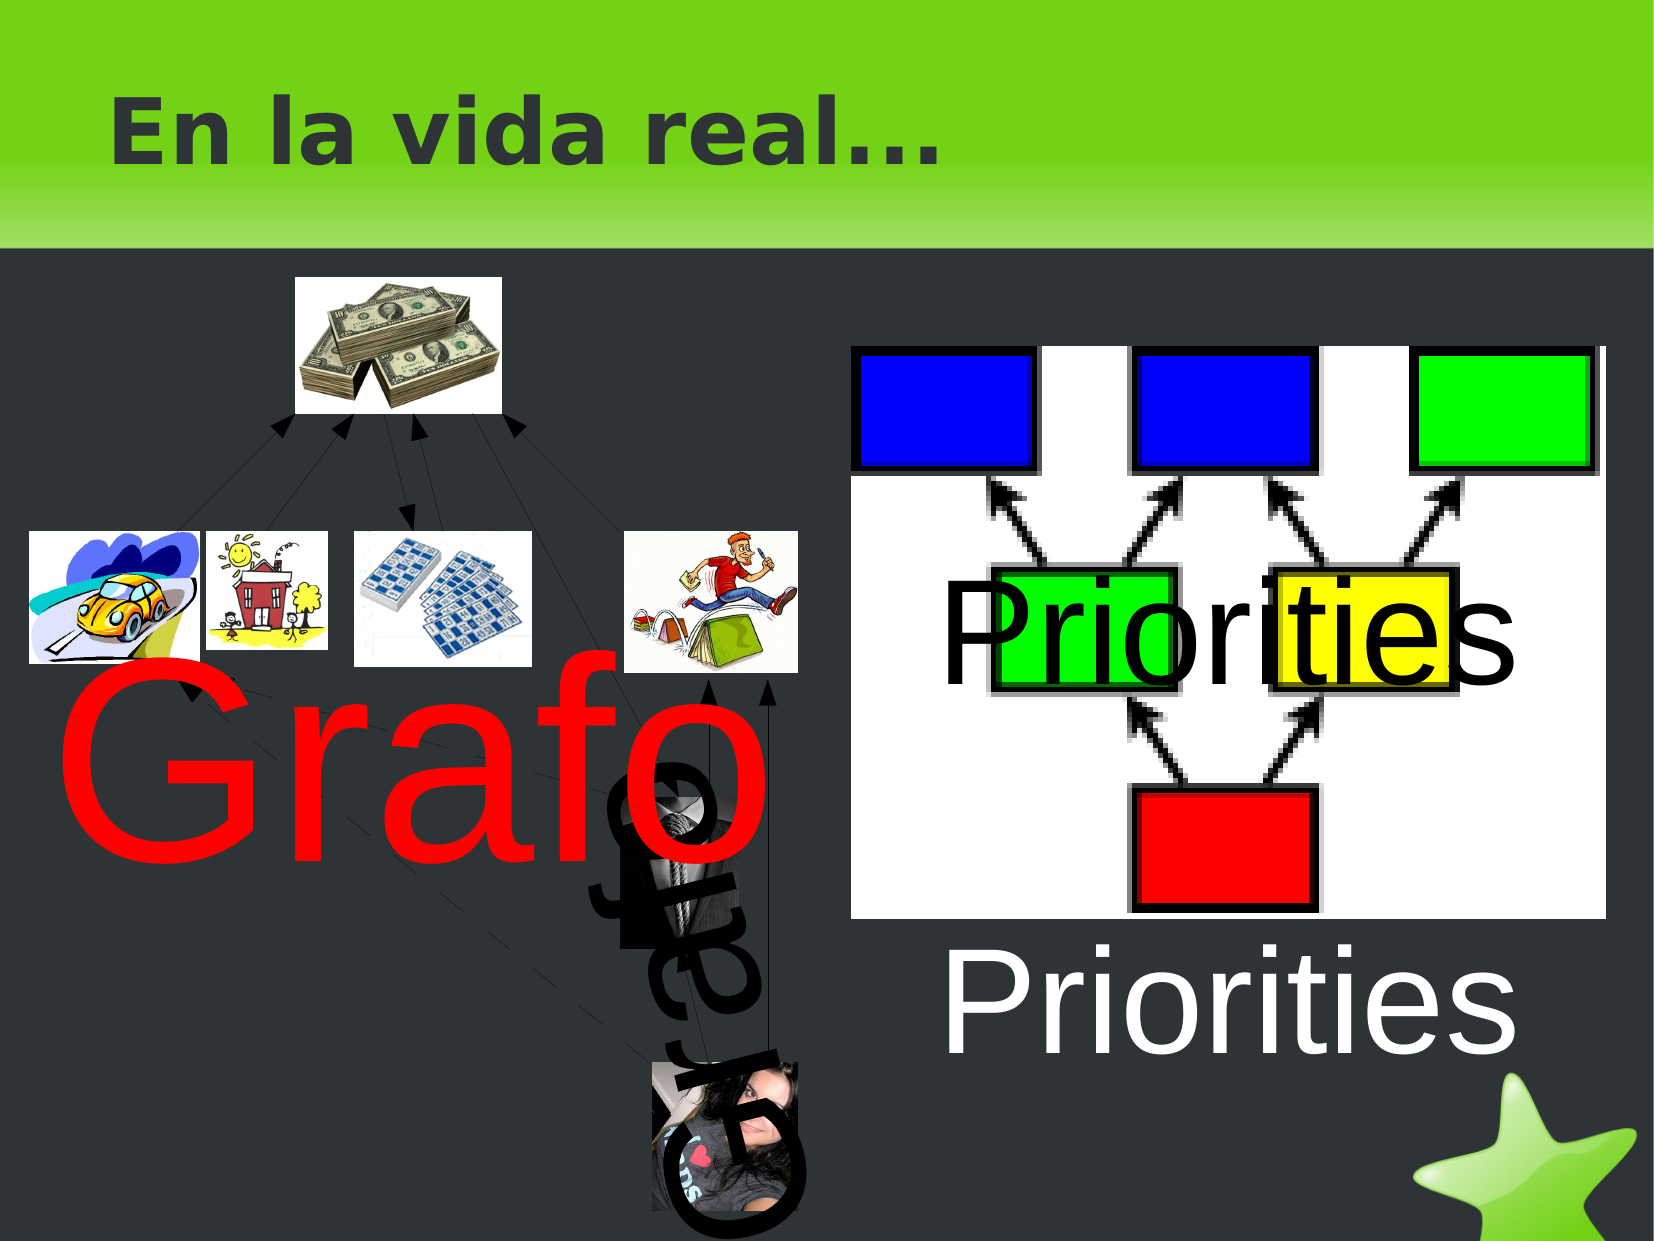

# En la vida real...
Priorities
Grafo
Priorities
Grafo